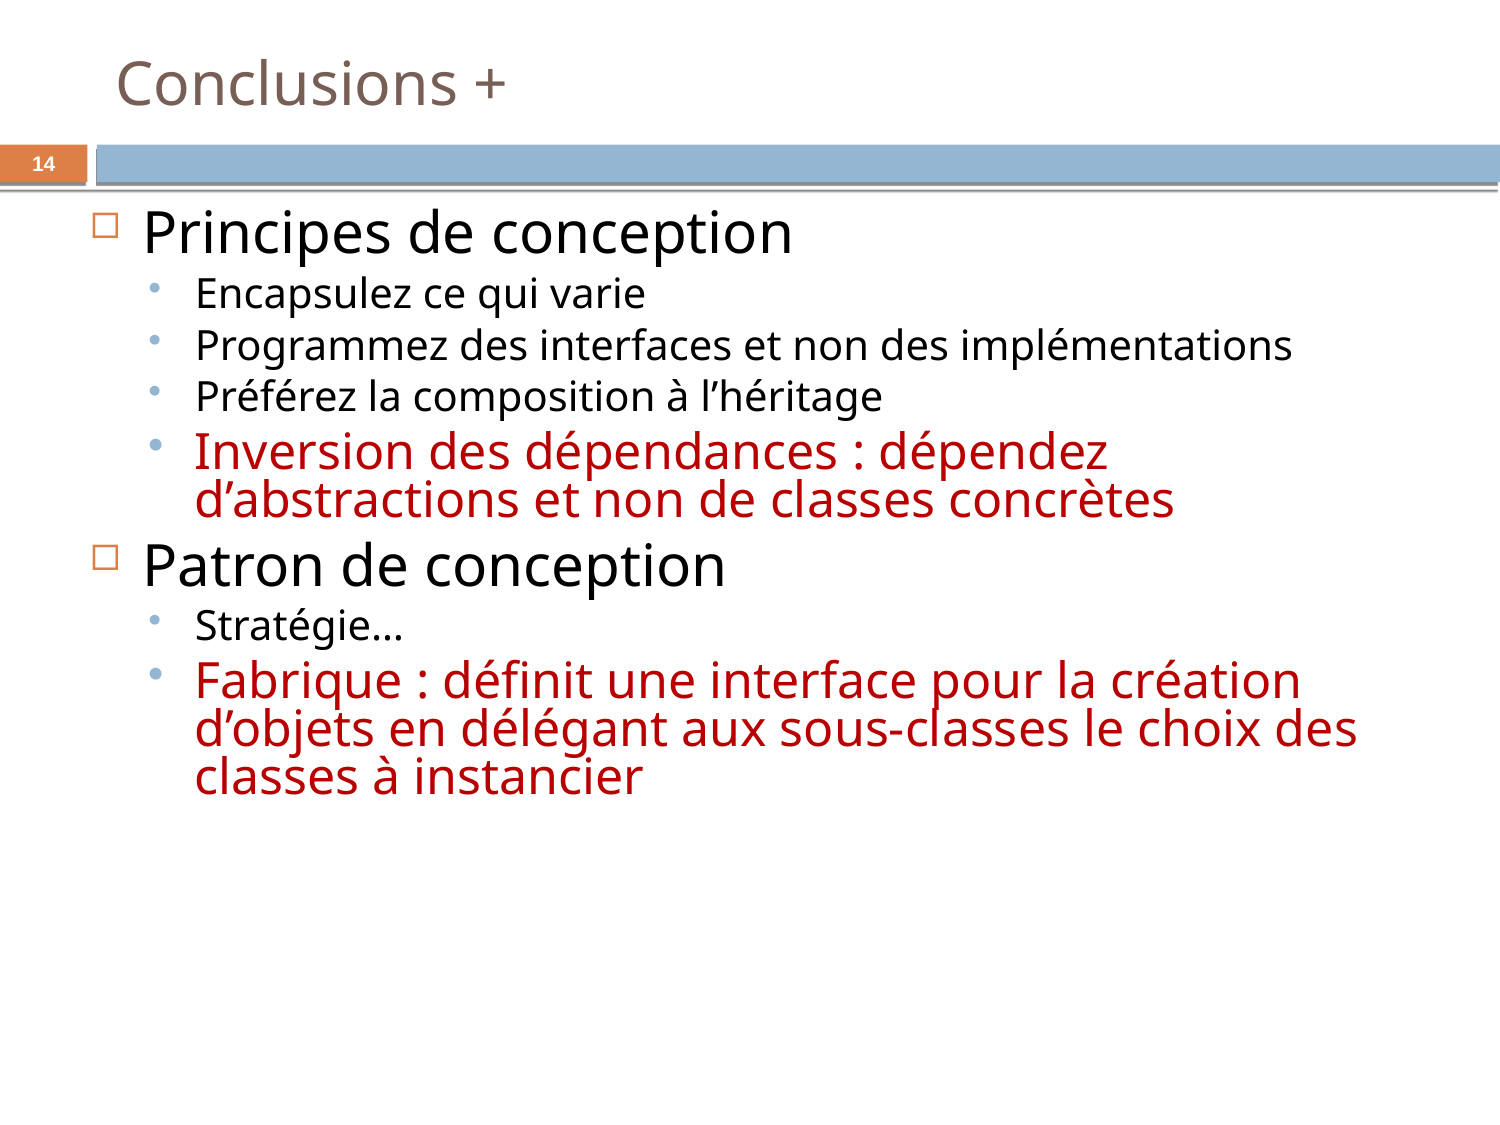

# Conclusions +
Principes de conception
Encapsulez ce qui varie
Programmez des interfaces et non des implémentations
Préférez la composition à l’héritage
Inversion des dépendances : dépendez d’abstractions et non de classes concrètes
Patron de conception
Stratégie…
Fabrique : définit une interface pour la création d’objets en délégant aux sous-classes le choix des classes à instancier